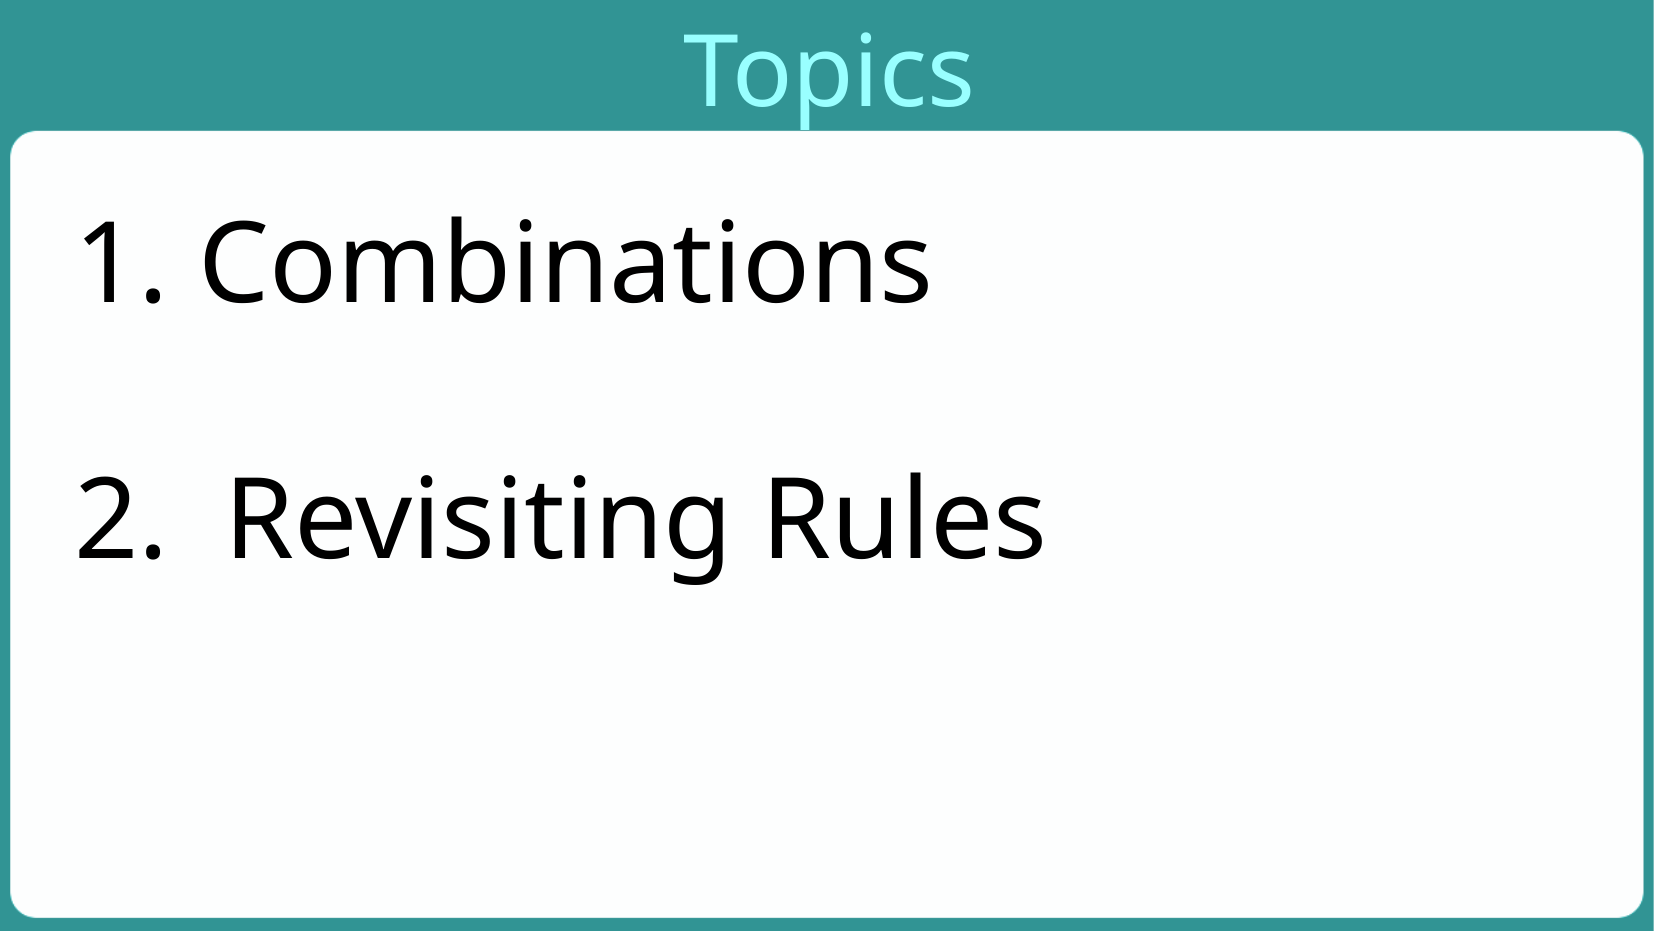

# Topics
1. Combinations
2.	Revisiting Rules